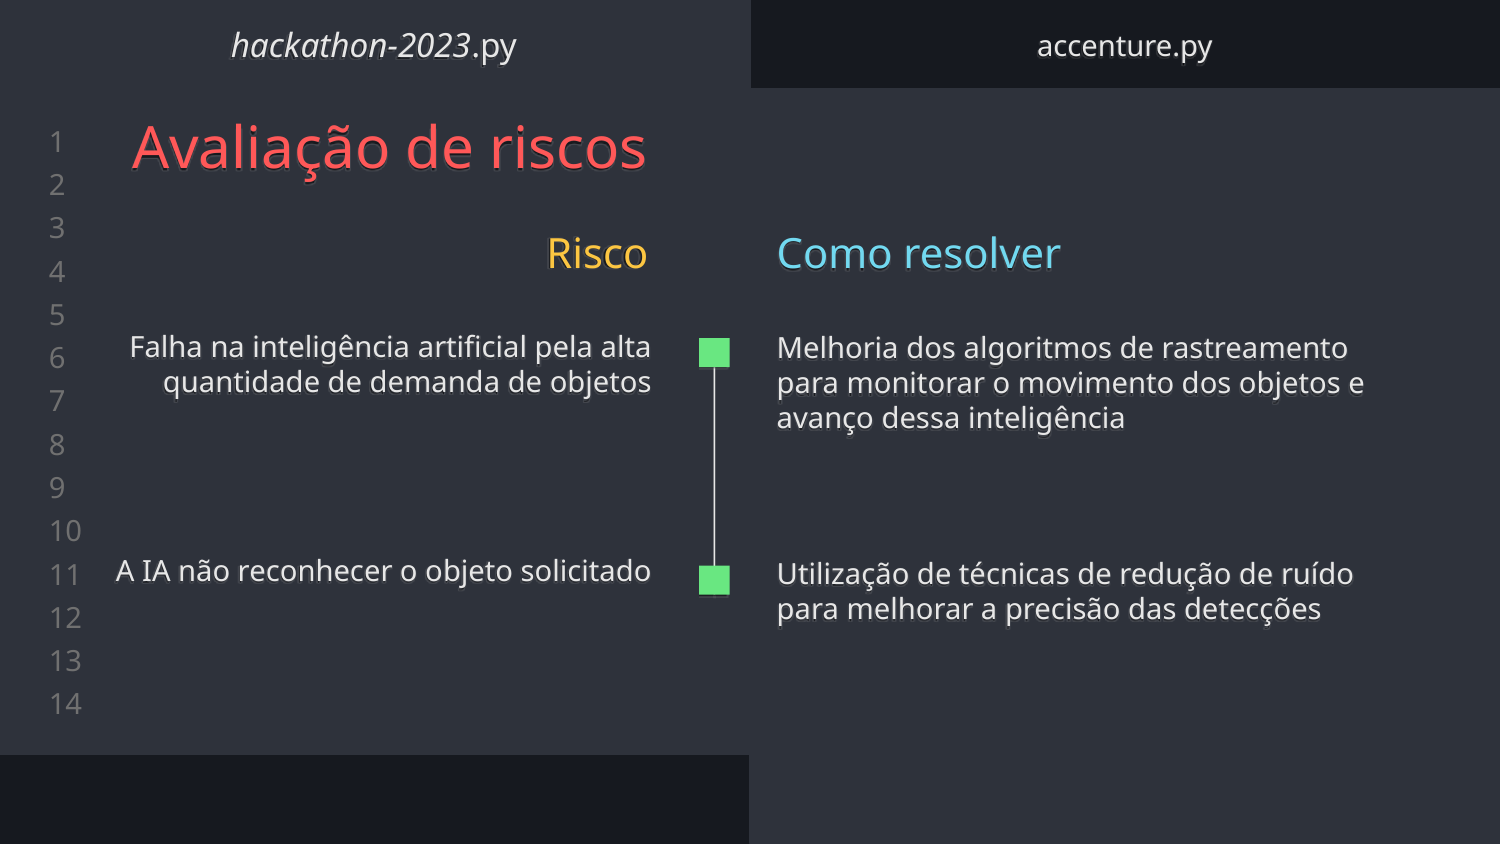

hackathon-2023.py
accenture.py
# Avaliação de riscos
Risco
Como resolver
Falha na inteligência artificial pela alta quantidade de demanda de objetos
Melhoria dos algoritmos de rastreamento para monitorar o movimento dos objetos e avanço dessa inteligência
A IA não reconhecer o objeto solicitado
Utilização de técnicas de redução de ruído para melhorar a precisão das detecções